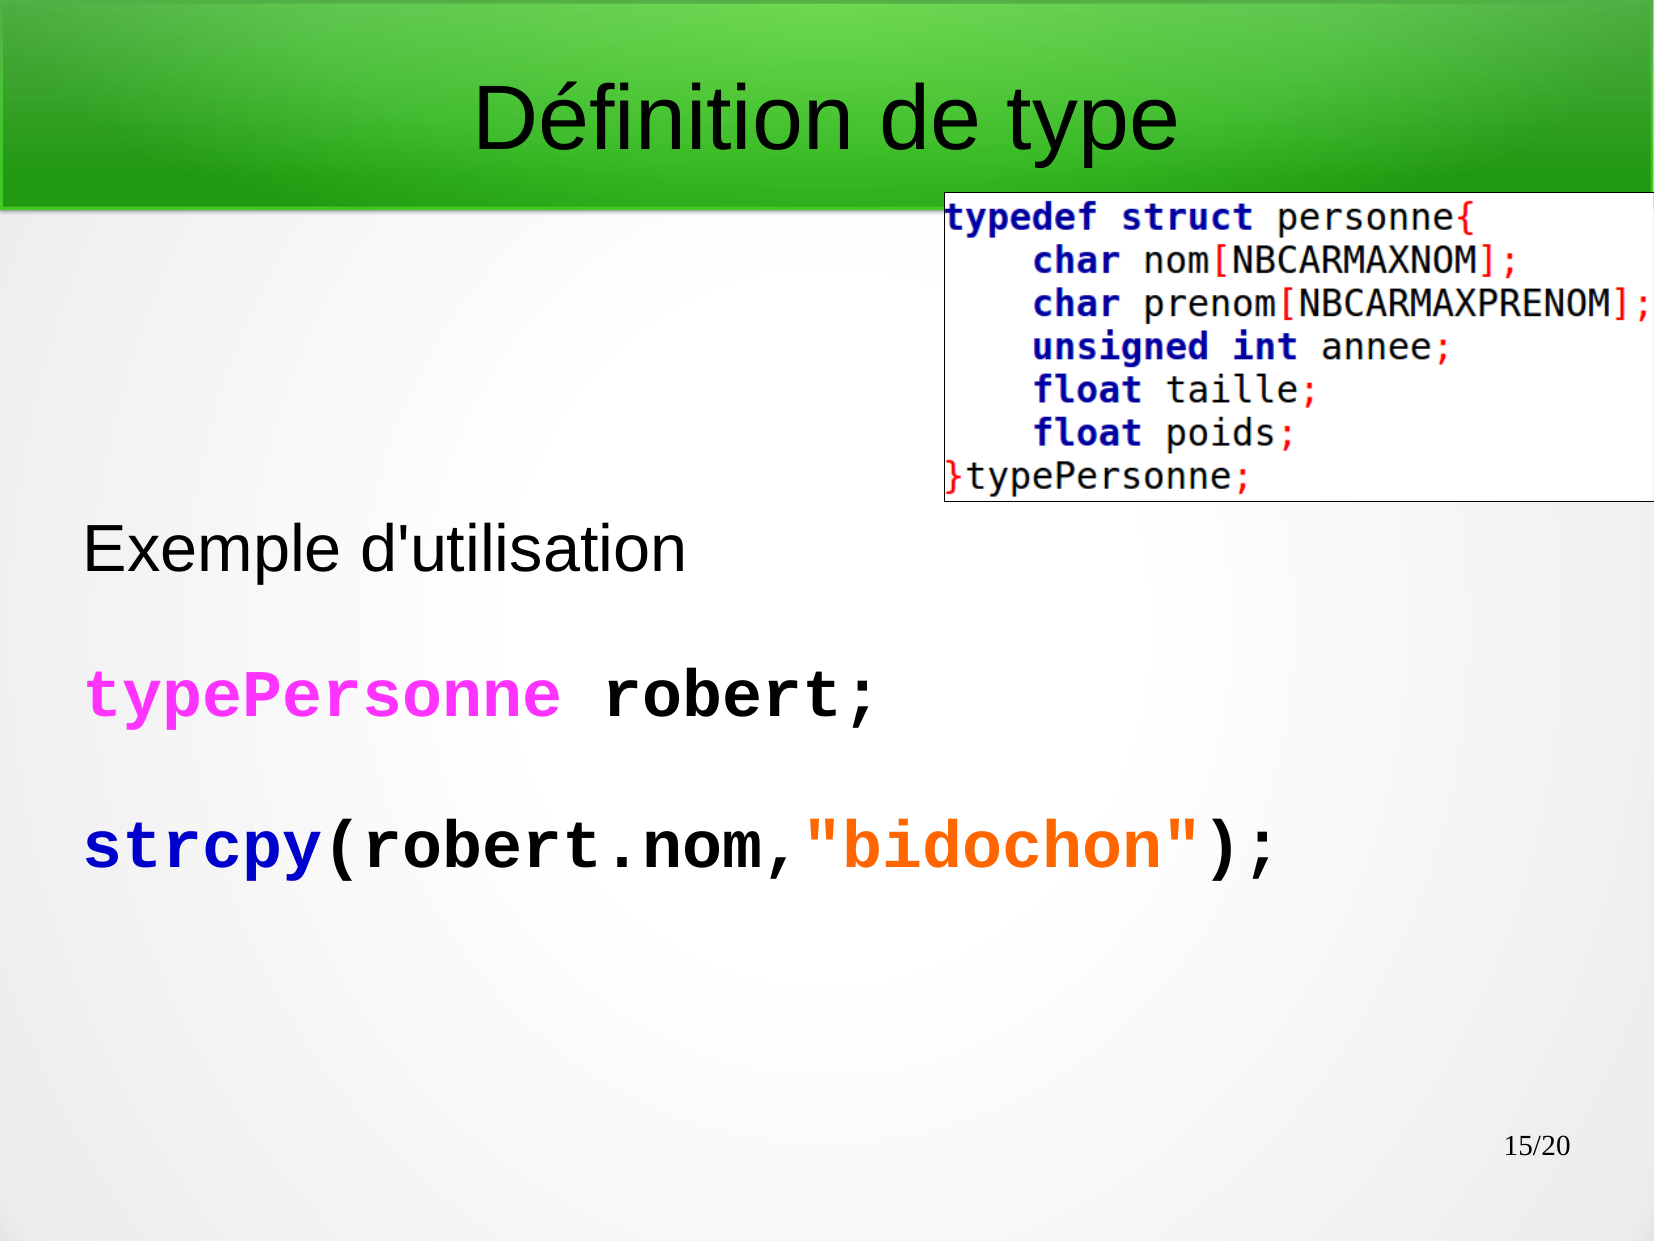

# Définition de type
Exemple d'utilisation
typePersonne robert;
strcpy(robert.nom,"bidochon");
15